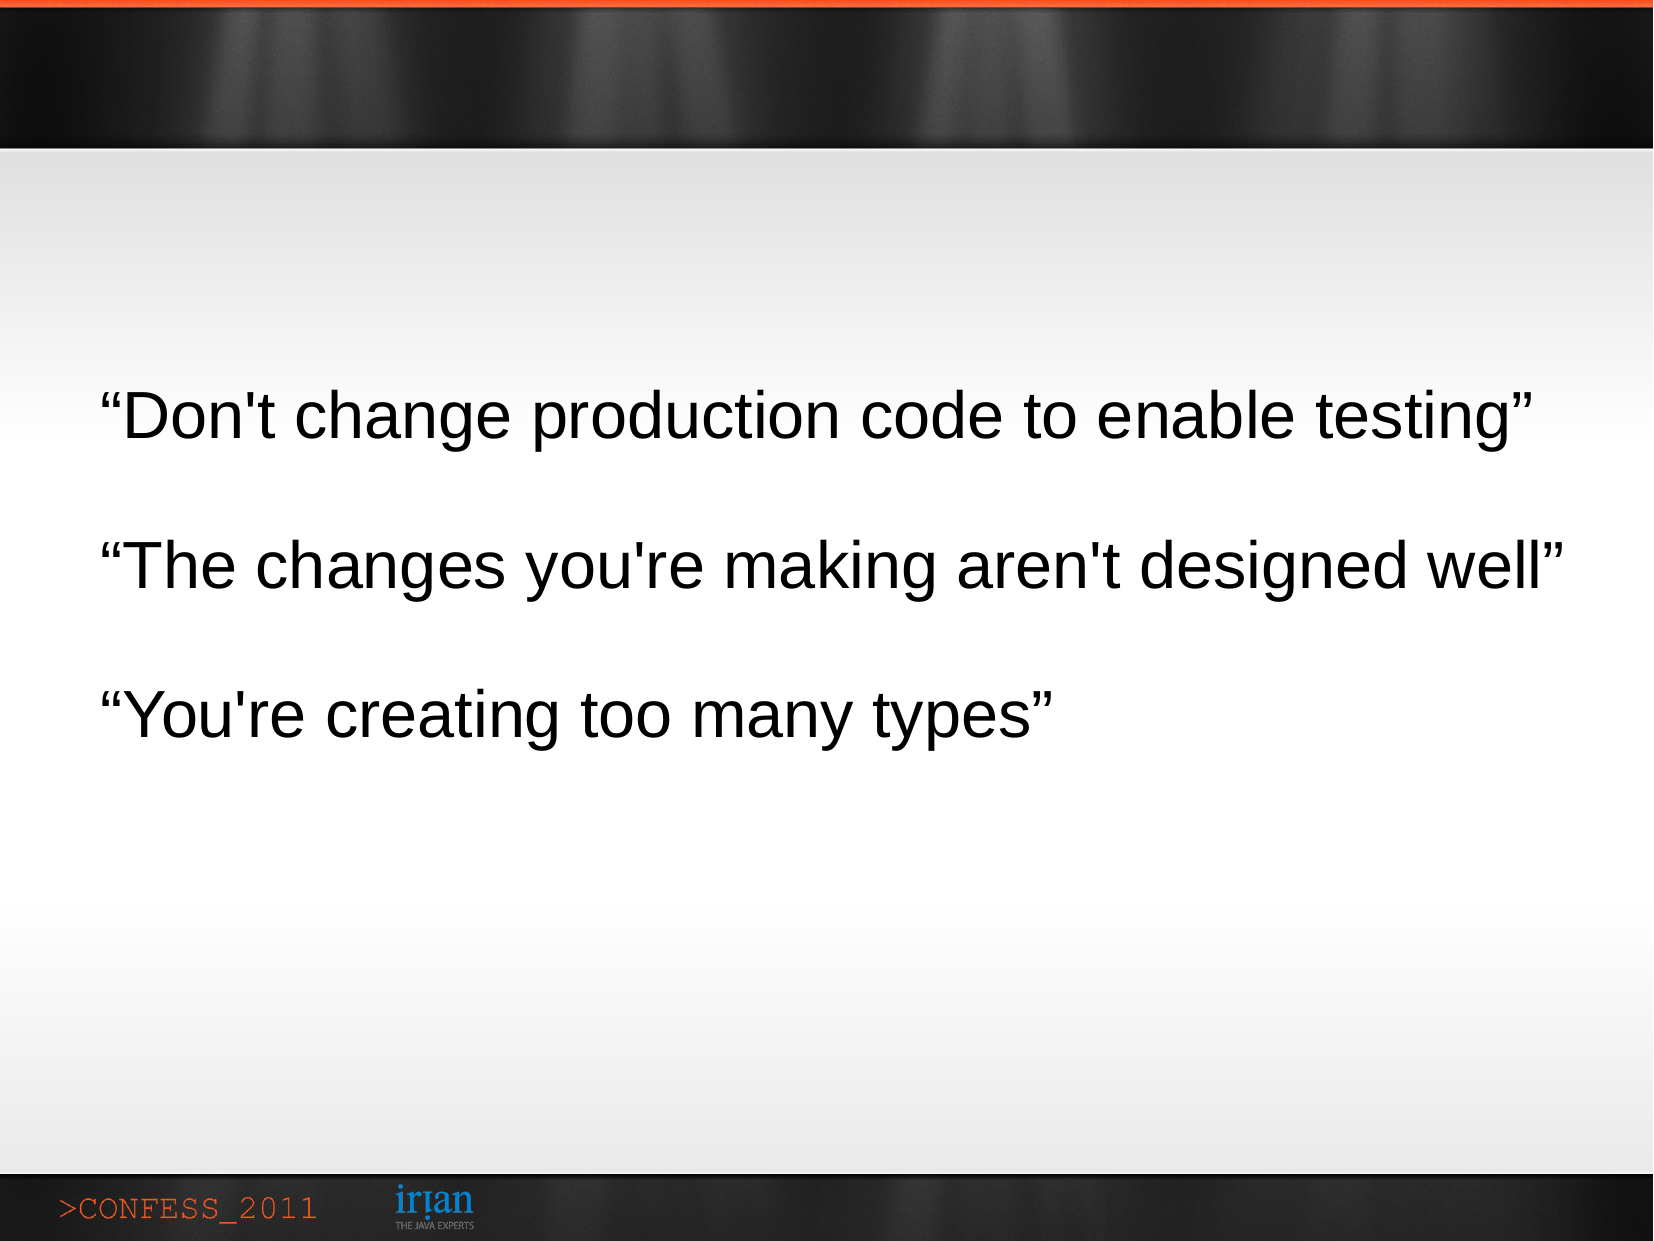

# “Don't change production code to enable testing”
“The changes you're making aren't designed well”
“You're creating too many types”